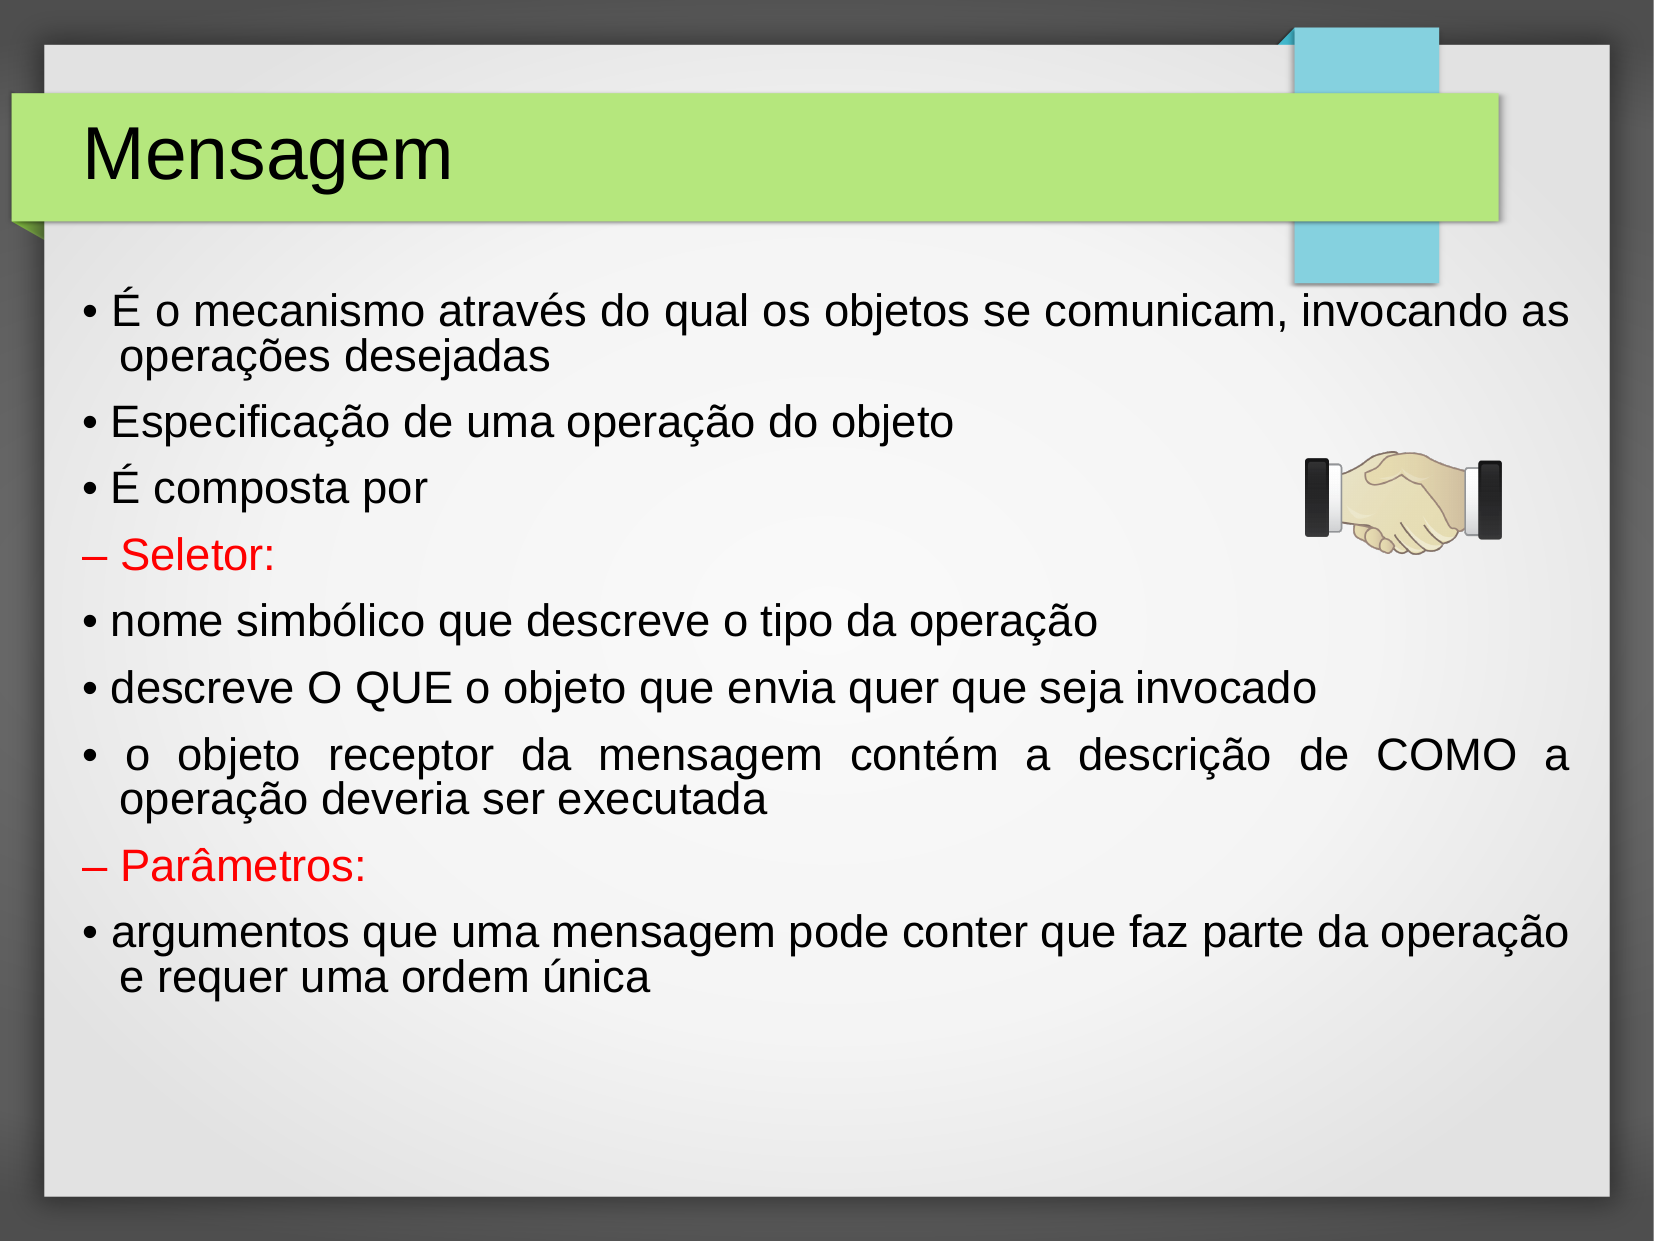

# Mensagem
• É o mecanismo através do qual os objetos se comunicam, invocando as operações desejadas
• Especificação de uma operação do objeto
• É composta por
– Seletor:
• nome simbólico que descreve o tipo da operação
• descreve O QUE o objeto que envia quer que seja invocado
• o objeto receptor da mensagem contém a descrição de COMO a operação deveria ser executada
– Parâmetros:
• argumentos que uma mensagem pode conter que faz parte da operação e requer uma ordem única